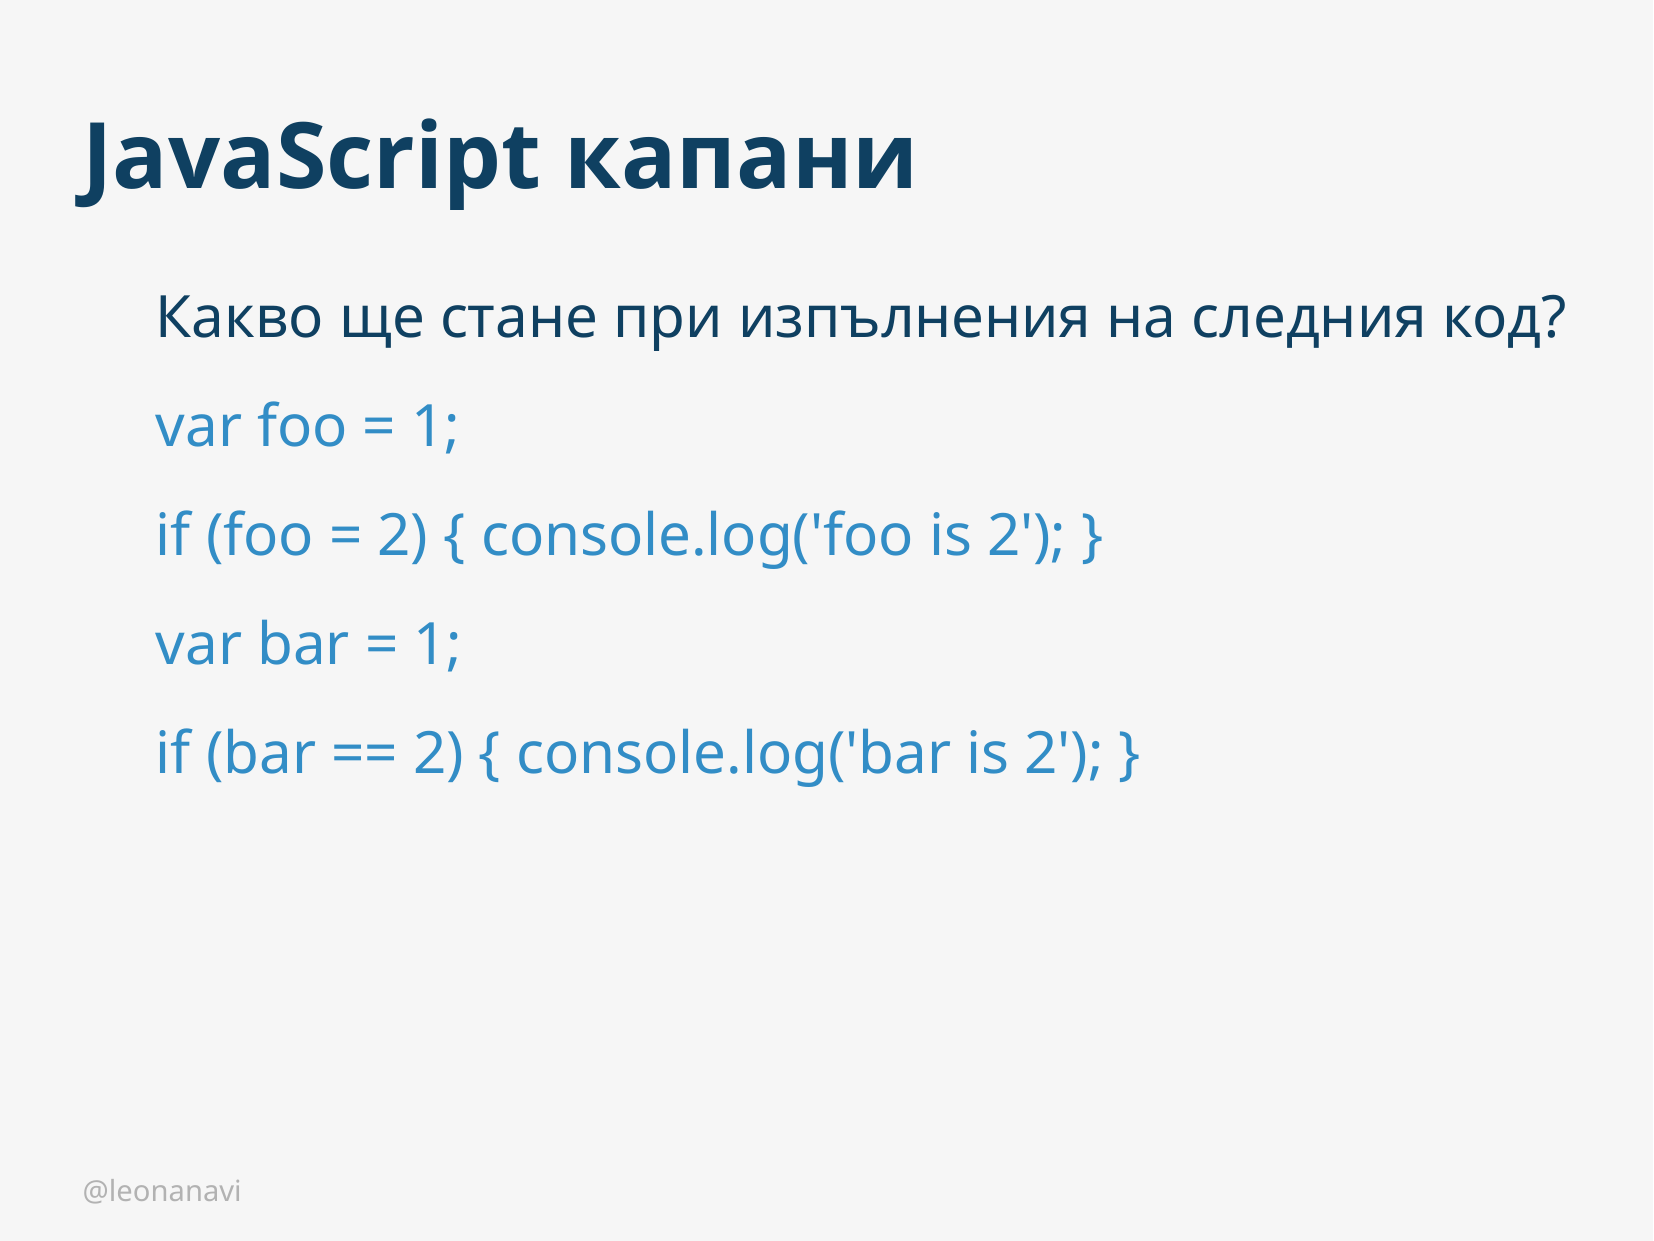

# JavaScript капани
Какво ще стане при изпълнения на следния код?
var foo = 1;
if (foo = 2) { console.log('foo is 2'); }
var bar = 1;
if (bar == 2) { console.log('bar is 2'); }